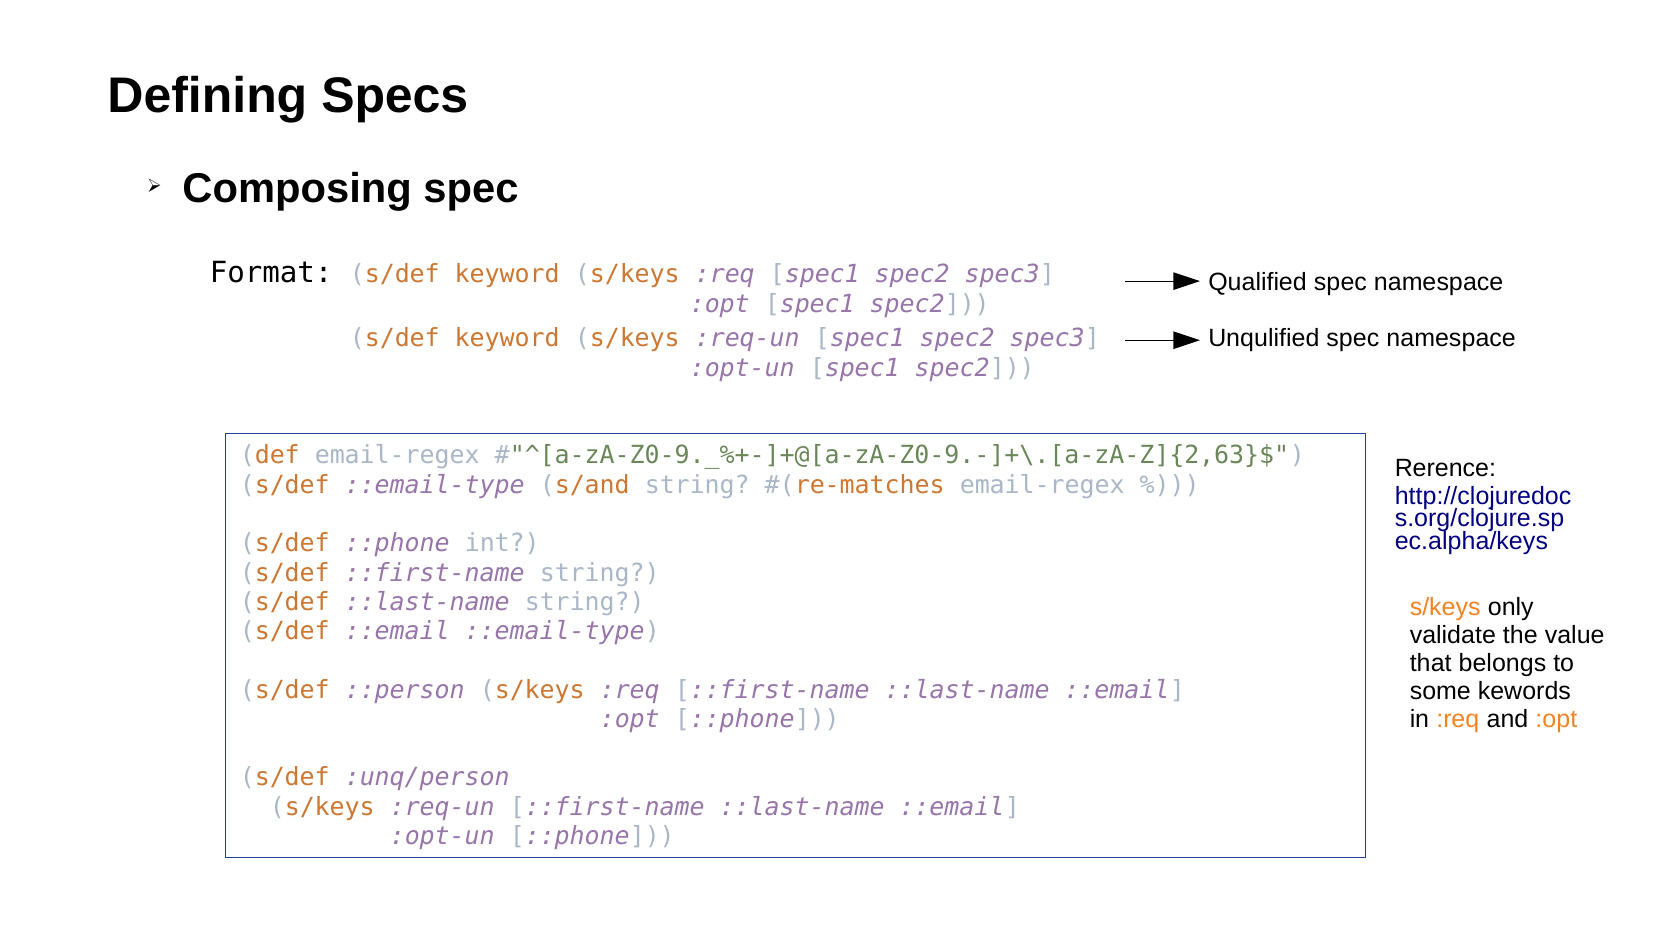

Defining Specs
Composing spec
Format: (s/def keyword (s/keys :req [spec1 spec2 spec3]
 :opt [spec1 spec2]))
 (s/def keyword (s/keys :req-un [spec1 spec2 spec3]
 :opt-un [spec1 spec2]))
Qualified spec namespace
Unqulified spec namespace
(def email-regex #"^[a-zA-Z0-9._%+-]+@[a-zA-Z0-9.-]+\.[a-zA-Z]{2,63}$")
(s/def ::email-type (s/and string? #(re-matches email-regex %)))
(s/def ::phone int?)
(s/def ::first-name string?)
(s/def ::last-name string?)
(s/def ::email ::email-type)
(s/def ::person (s/keys :req [::first-name ::last-name ::email]
 :opt [::phone]))
(s/def :unq/person
 (s/keys :req-un [::first-name ::last-name ::email]
 :opt-un [::phone]))
Rerence:
http://clojuredocs.org/clojure.spec.alpha/keys
s/keys only validate the value that belongs to some kewords in :req and :opt